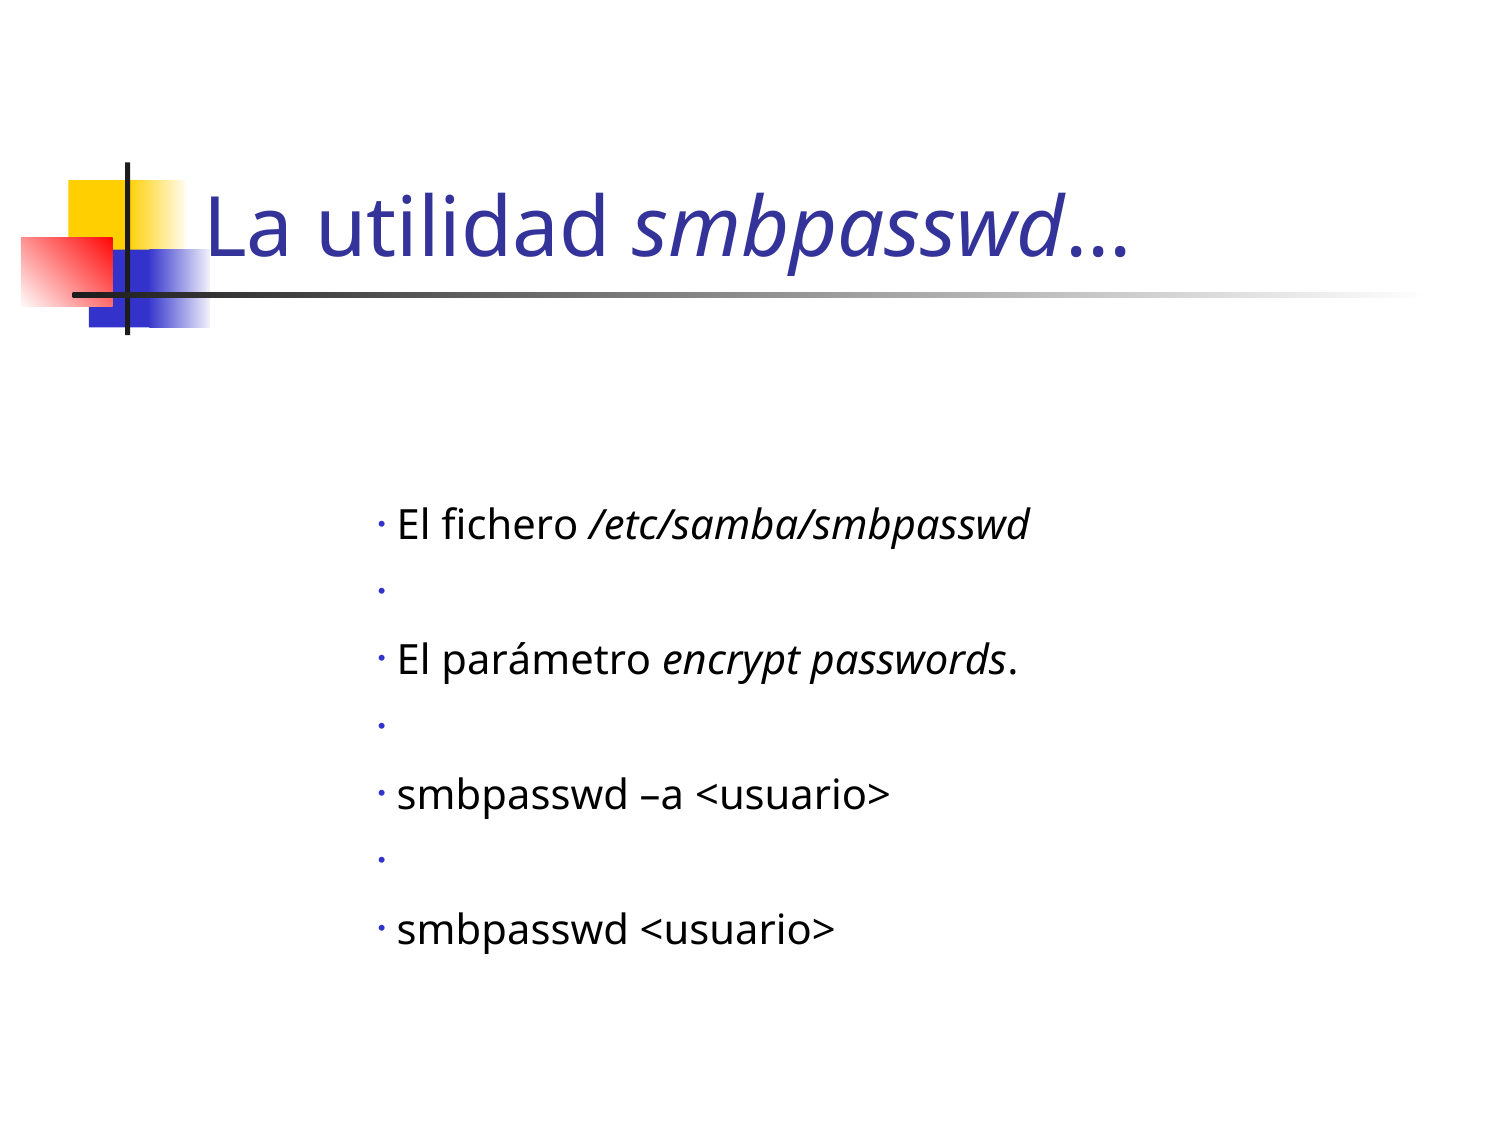

# La utilidad smbpasswd...
 El fichero /etc/samba/smbpasswd
 El parámetro encrypt passwords.
 smbpasswd –a <usuario>
 smbpasswd <usuario>